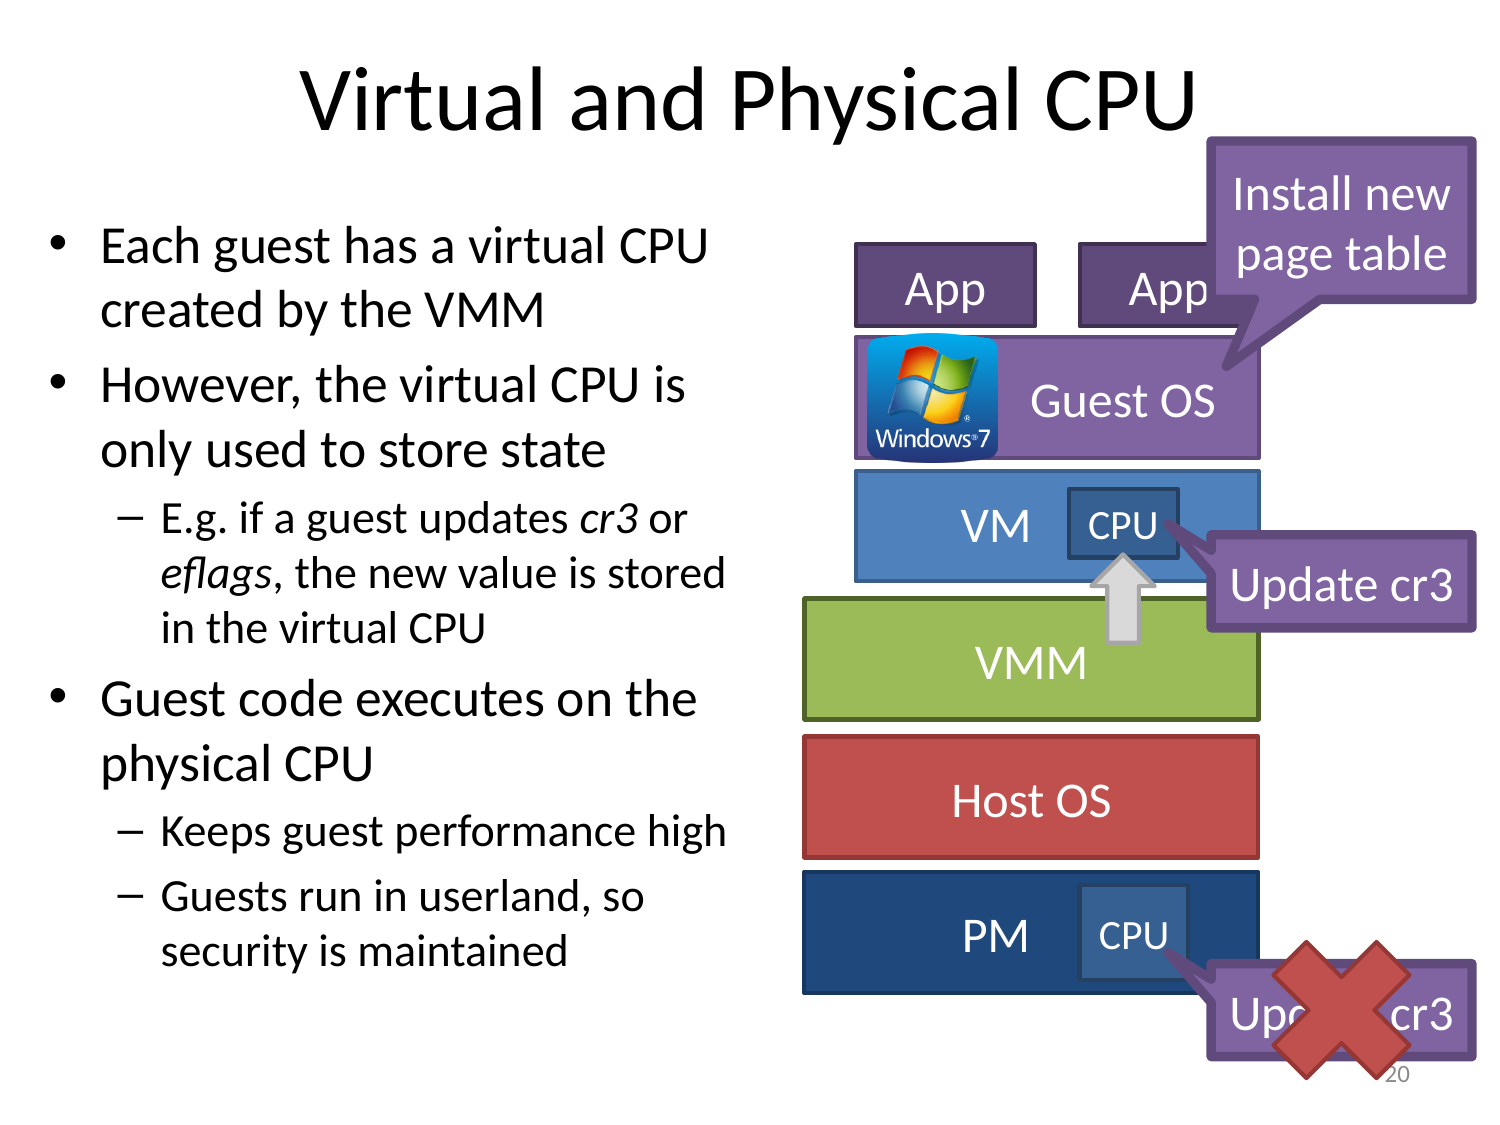

# Virtual and Physical CPU
Install new page table
Each guest has a virtual CPU created by the VMM
However, the virtual CPU is only used to store state
E.g. if a guest updates cr3 or eflags, the new value is stored in the virtual CPU
Guest code executes on the physical CPU
Keeps guest performance high
Guests run in userland, so security is maintained
App
App
Guest OS
VM
CPU
Update cr3
VMM
Host OS
CPU
PM
Update cr3